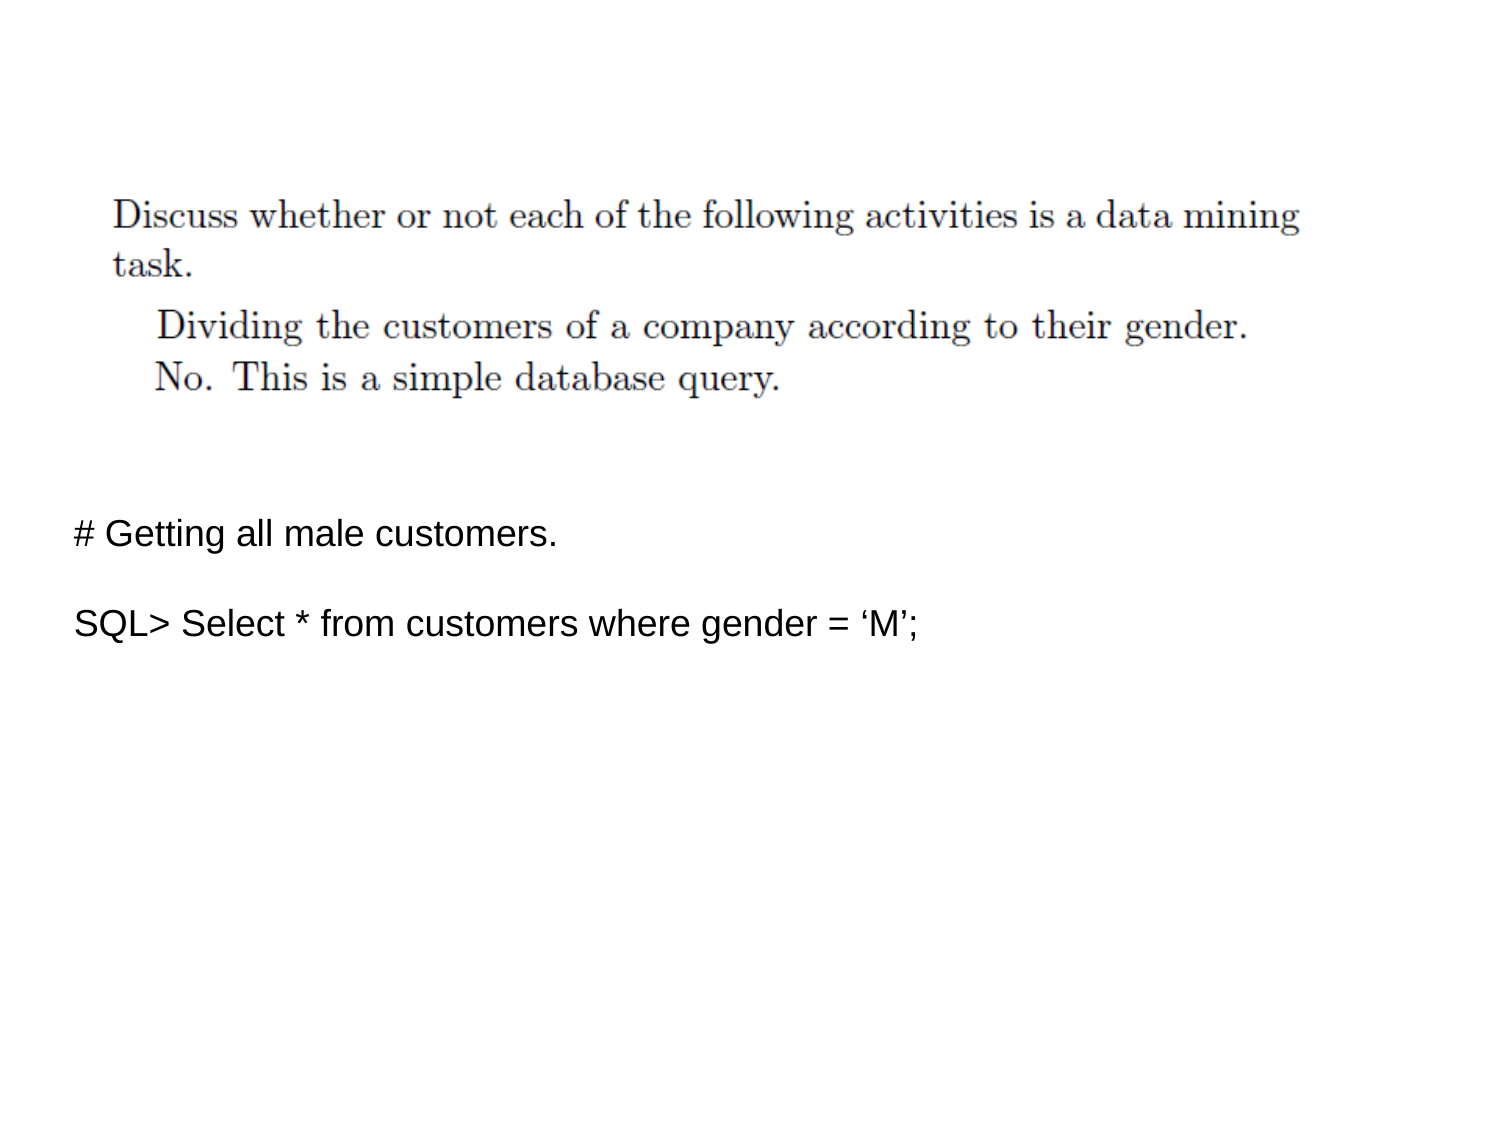

# Getting all male customers.
SQL> Select * from customers where gender = ‘M’;